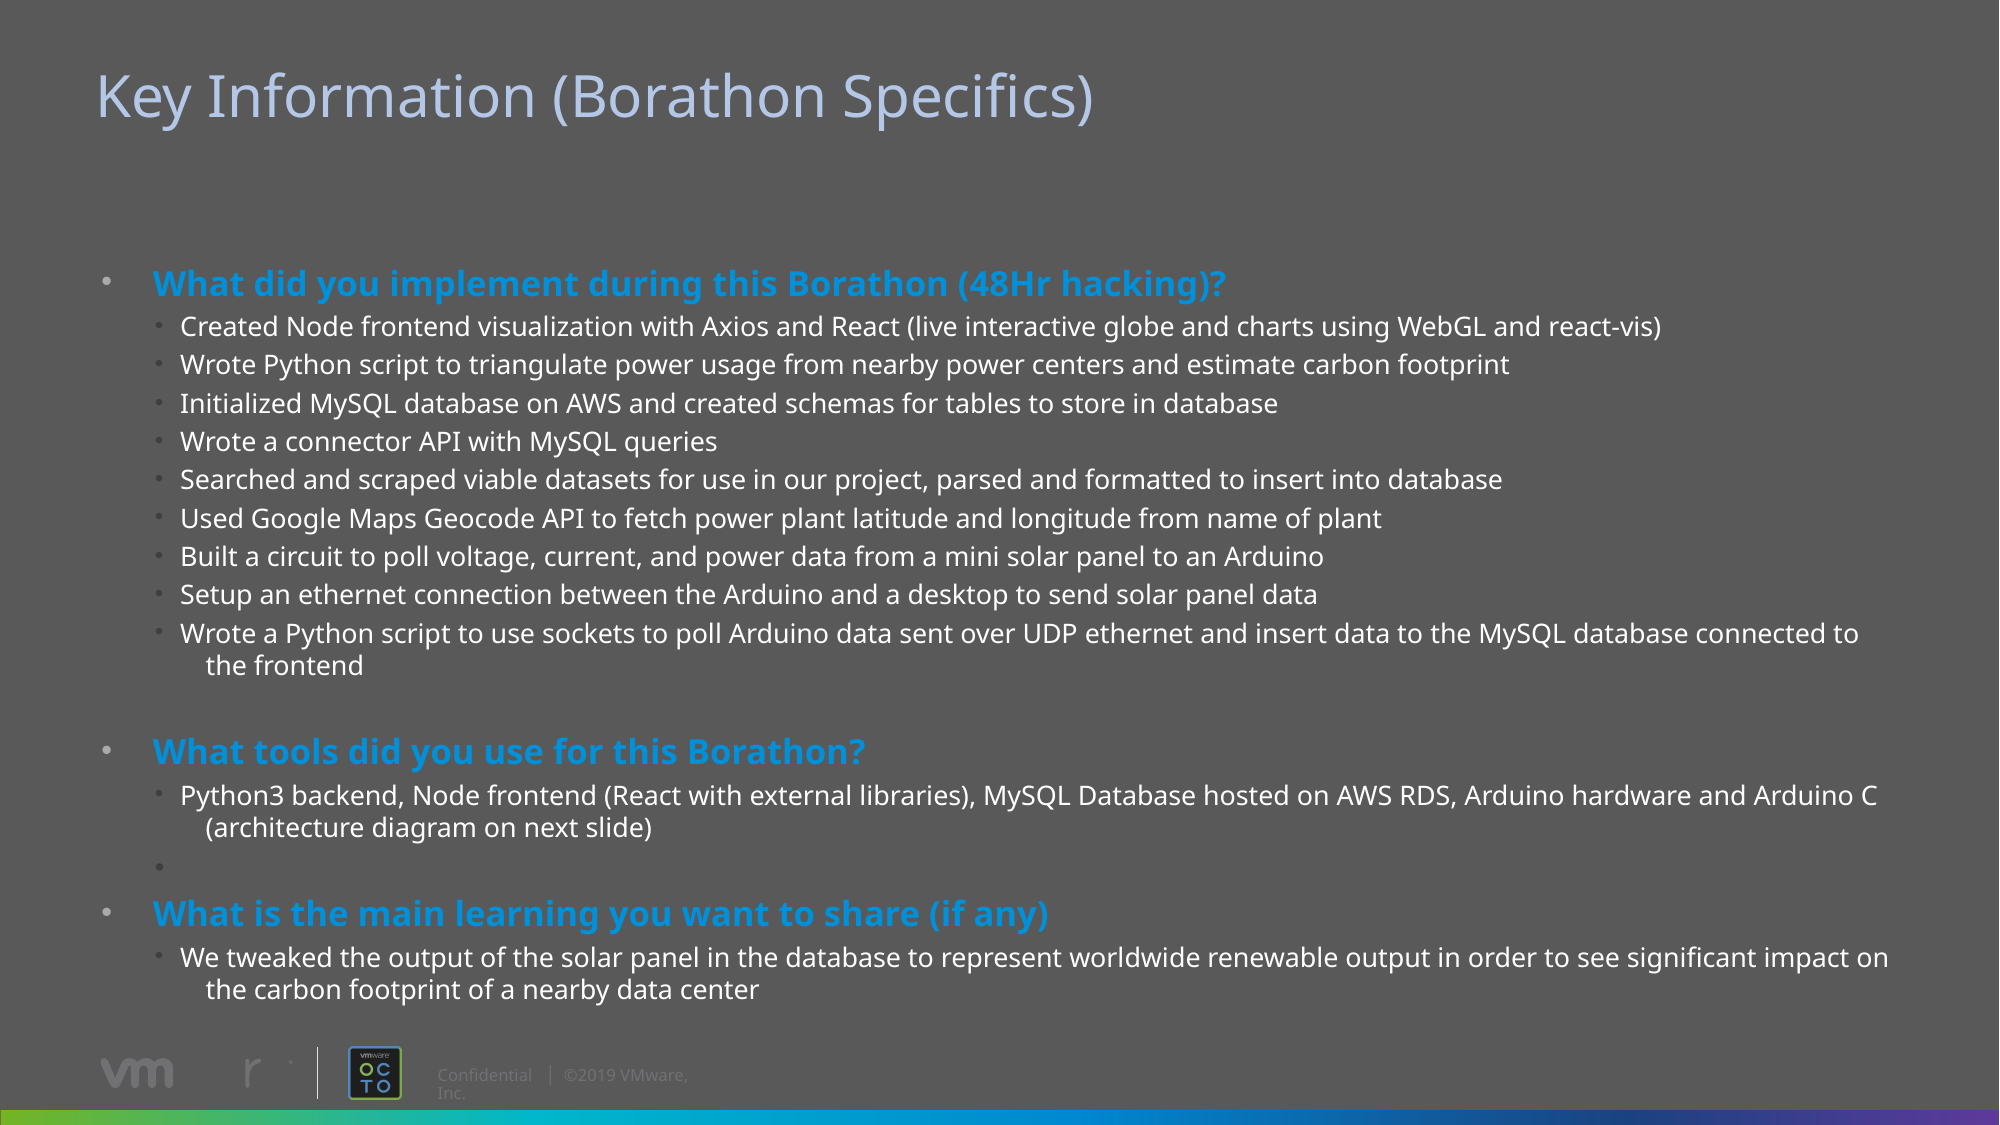

Key Information (Borathon Specifics)
# What did you implement during this Borathon (48Hr hacking)?
Created Node frontend visualization with Axios and React (live interactive globe and charts using WebGL and react-vis)
Wrote Python script to triangulate power usage from nearby power centers and estimate carbon footprint
Initialized MySQL database on AWS and created schemas for tables to store in database
Wrote a connector API with MySQL queries
Searched and scraped viable datasets for use in our project, parsed and formatted to insert into database
Used Google Maps Geocode API to fetch power plant latitude and longitude from name of plant
Built a circuit to poll voltage, current, and power data from a mini solar panel to an Arduino
Setup an ethernet connection between the Arduino and a desktop to send solar panel data
Wrote a Python script to use sockets to poll Arduino data sent over UDP ethernet and insert data to the MySQL database connected to the frontend
What tools did you use for this Borathon?
Python3 backend, Node frontend (React with external libraries), MySQL Database hosted on AWS RDS, Arduino hardware and Arduino C (architecture diagram on next slide)
What is the main learning you want to share (if any)
We tweaked the output of the solar panel in the database to represent worldwide renewable output in order to see significant impact on the carbon footprint of a nearby data center